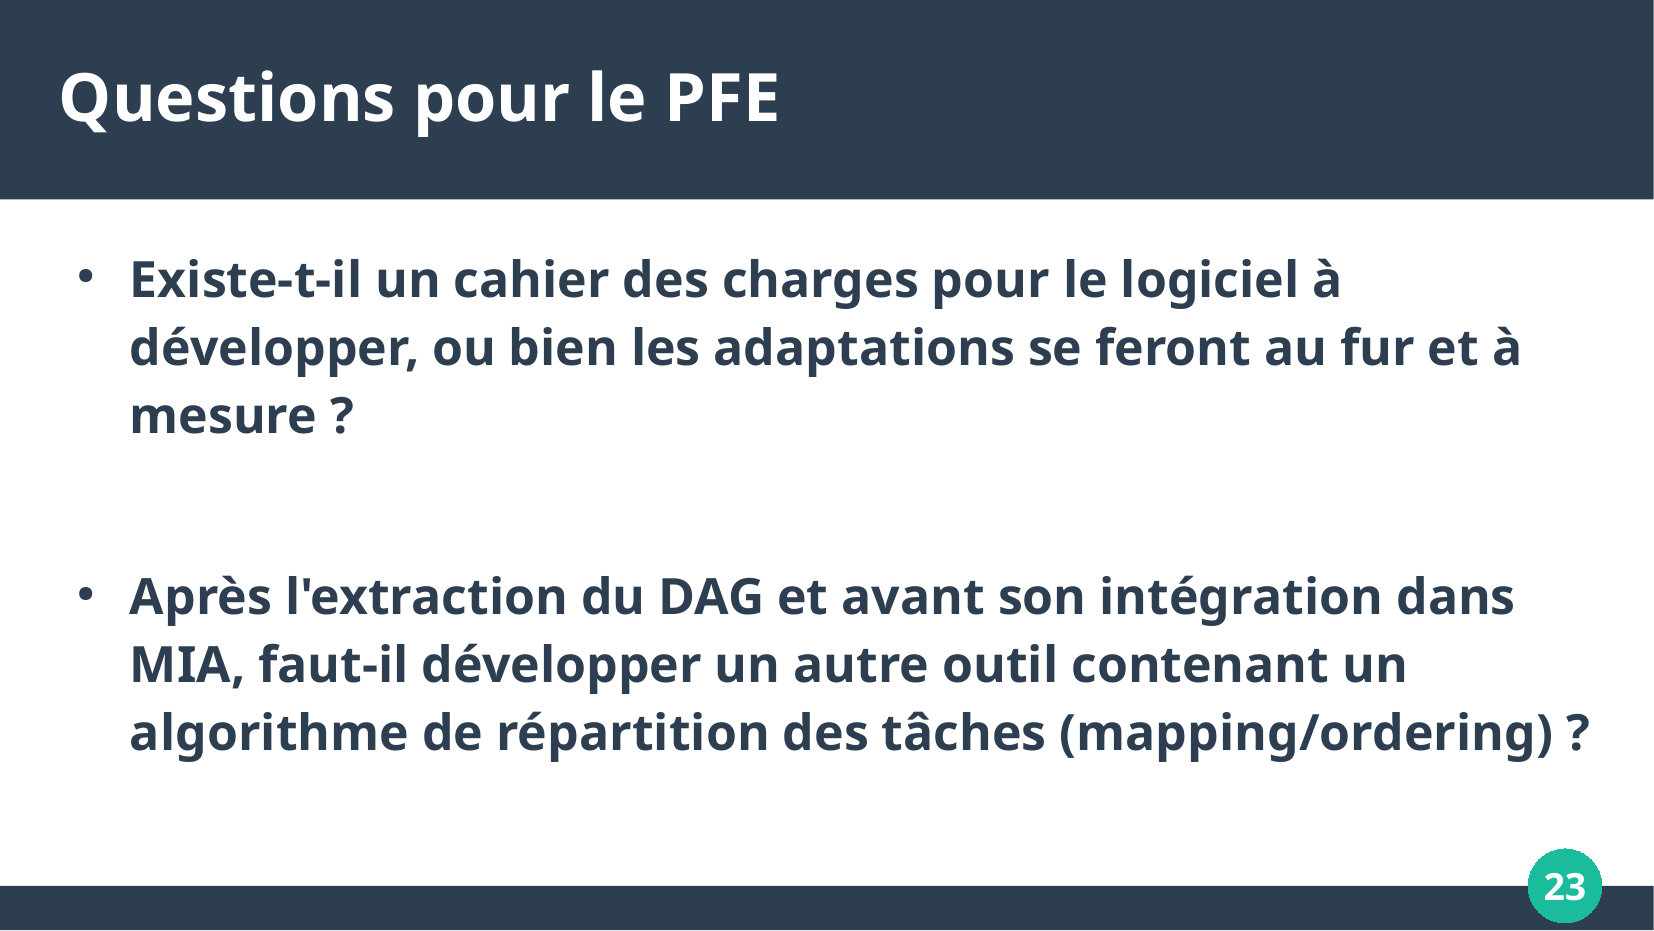

# Questions pour le PFE
Existe-t-il un cahier des charges pour le logiciel à développer, ou bien les adaptations se feront au fur et à mesure ?
Après l'extraction du DAG et avant son intégration dans MIA, faut-il développer un autre outil contenant un algorithme de répartition des tâches (mapping/ordering) ?
23